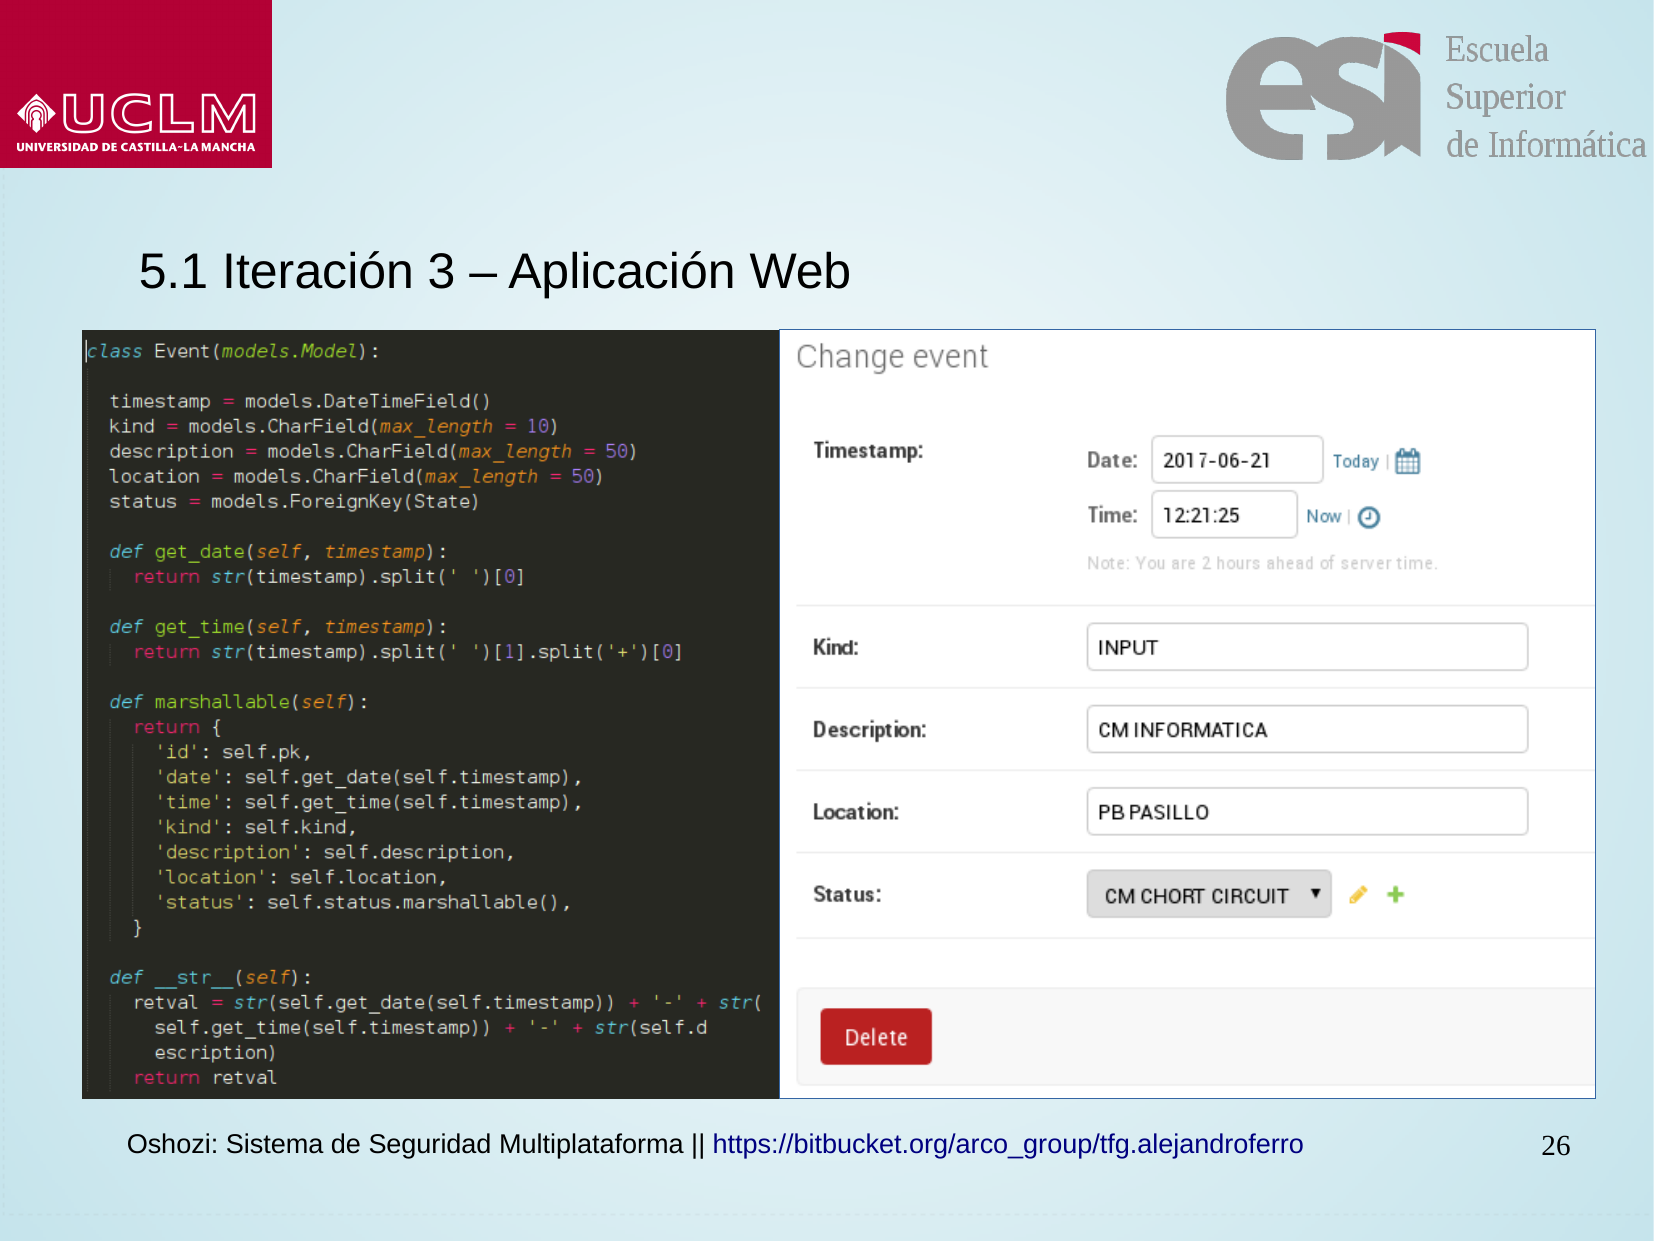

5.1 Iteración 3 – Aplicación Web
Oshozi: Sistema de Seguridad Multiplataforma || https://bitbucket.org/arco_group/tfg.alejandroferro
26